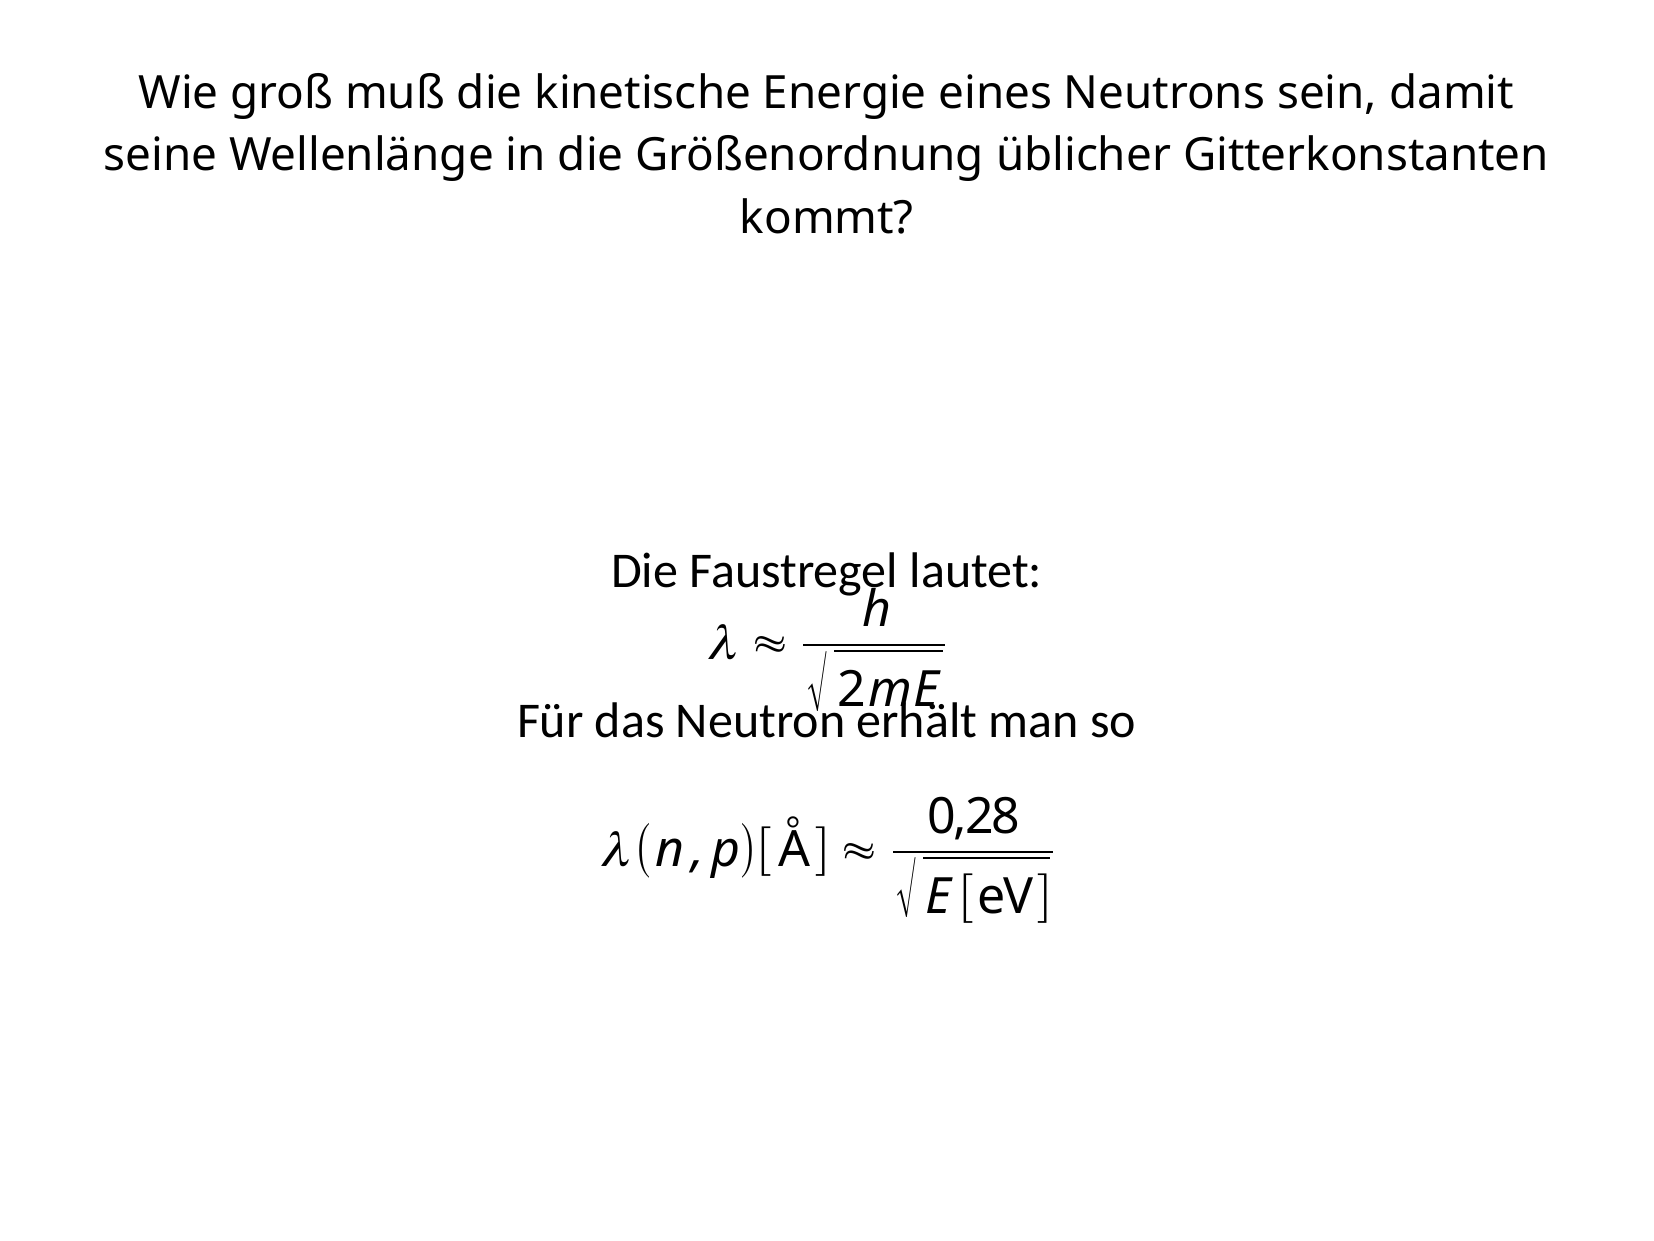

# Wie groß muß die kinetische Energie eines Neutrons sein, damit seine Wellenlänge in die Größenordnung üblicher Gitterkonstanten kommt?
Die Faustregel lautet:
Für das Neutron erhält man so